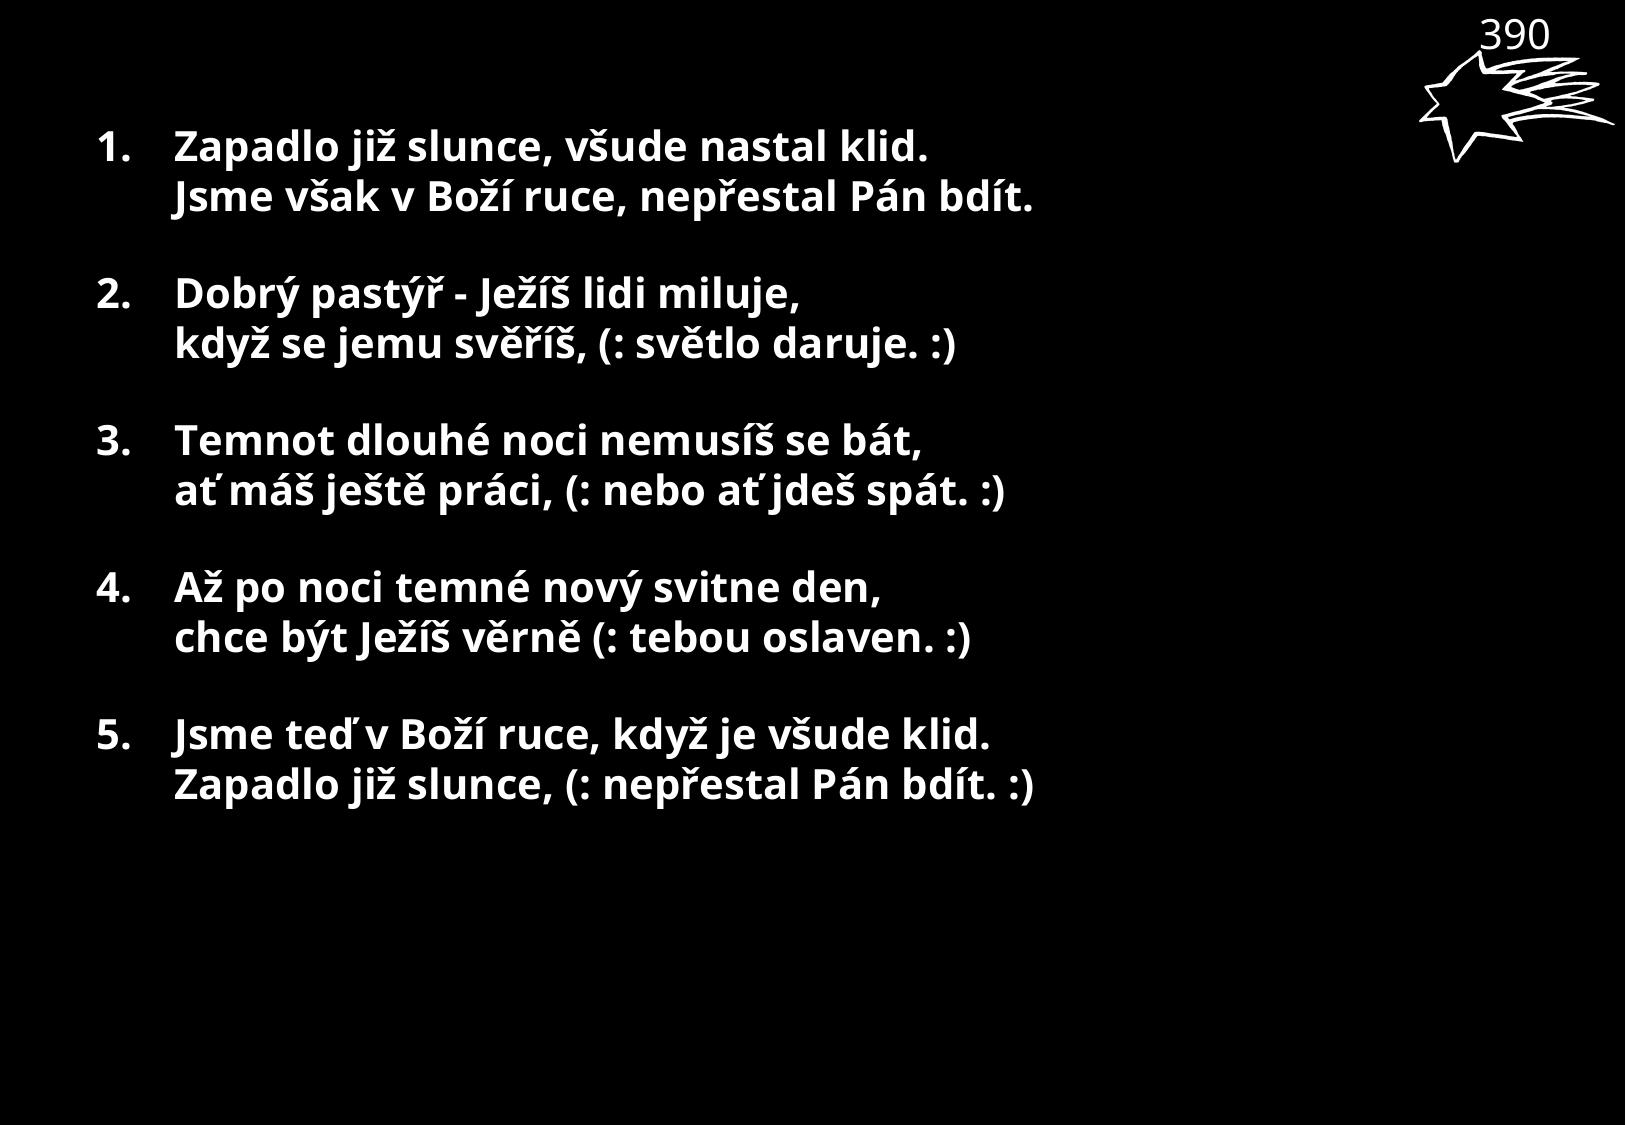

390
# 1. 	Zapadlo již slunce, všude nastal klid. Jsme však v Boží ruce, nepřestal Pán bdít.
2.	Dobrý pastýř - Ježíš lidi miluje,
když se jemu svěříš, (: světlo daruje. :)
3.	Temnot dlouhé noci nemusíš se bát,
ať máš ještě práci, (: nebo ať jdeš spát. :)
4.	Až po noci temné nový svitne den,
chce být Ježíš věrně (: tebou oslaven. :)
5.	Jsme teď v Boží ruce, když je všude klid.
Zapadlo již slunce, (: nepřestal Pán bdít. :)